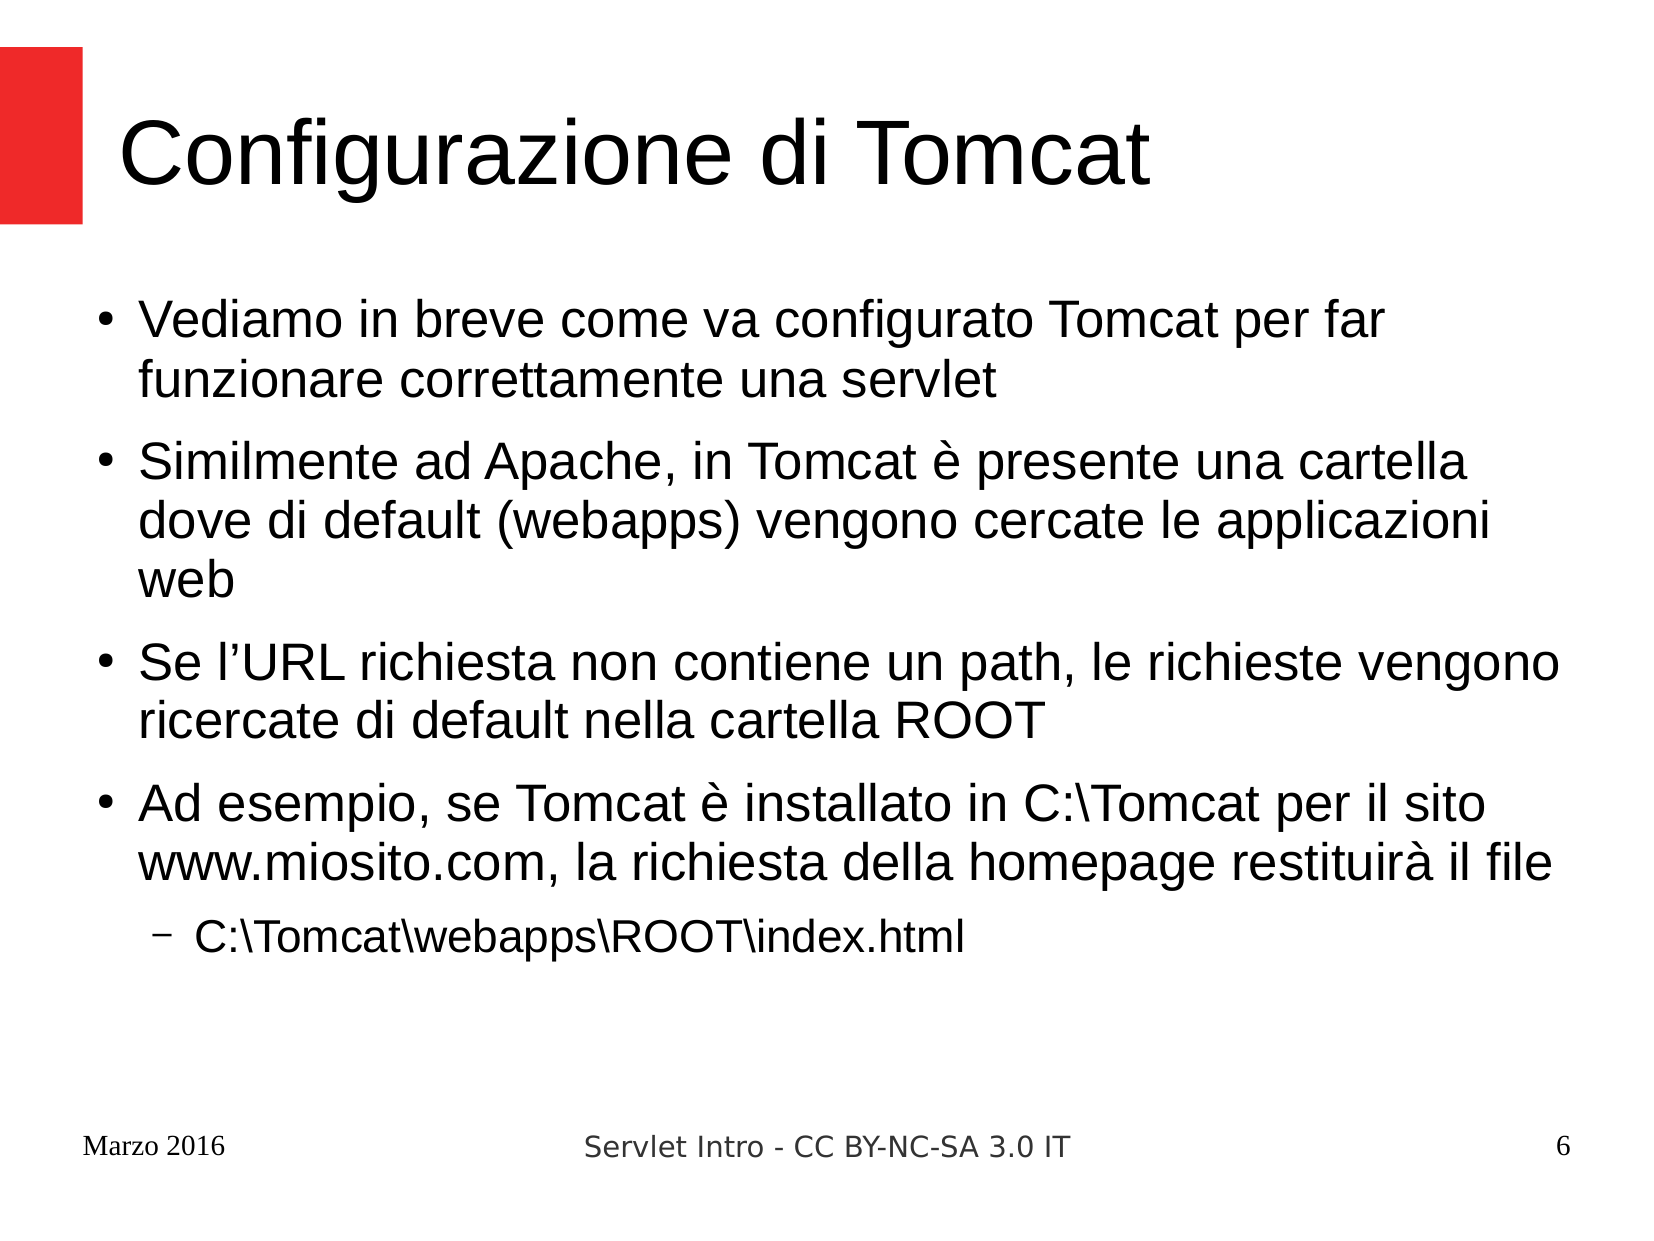

# Configurazione di Tomcat
Vediamo in breve come va configurato Tomcat per far funzionare correttamente una servlet
Similmente ad Apache, in Tomcat è presente una cartella dove di default (webapps) vengono cercate le applicazioni web
Se l’URL richiesta non contiene un path, le richieste vengono ricercate di default nella cartella ROOT
Ad esempio, se Tomcat è installato in C:\Tomcat per il sito www.miosito.com, la richiesta della homepage restituirà il file
C:\Tomcat\webapps\ROOT\index.html
Your Date Here
Your Footer Here
6